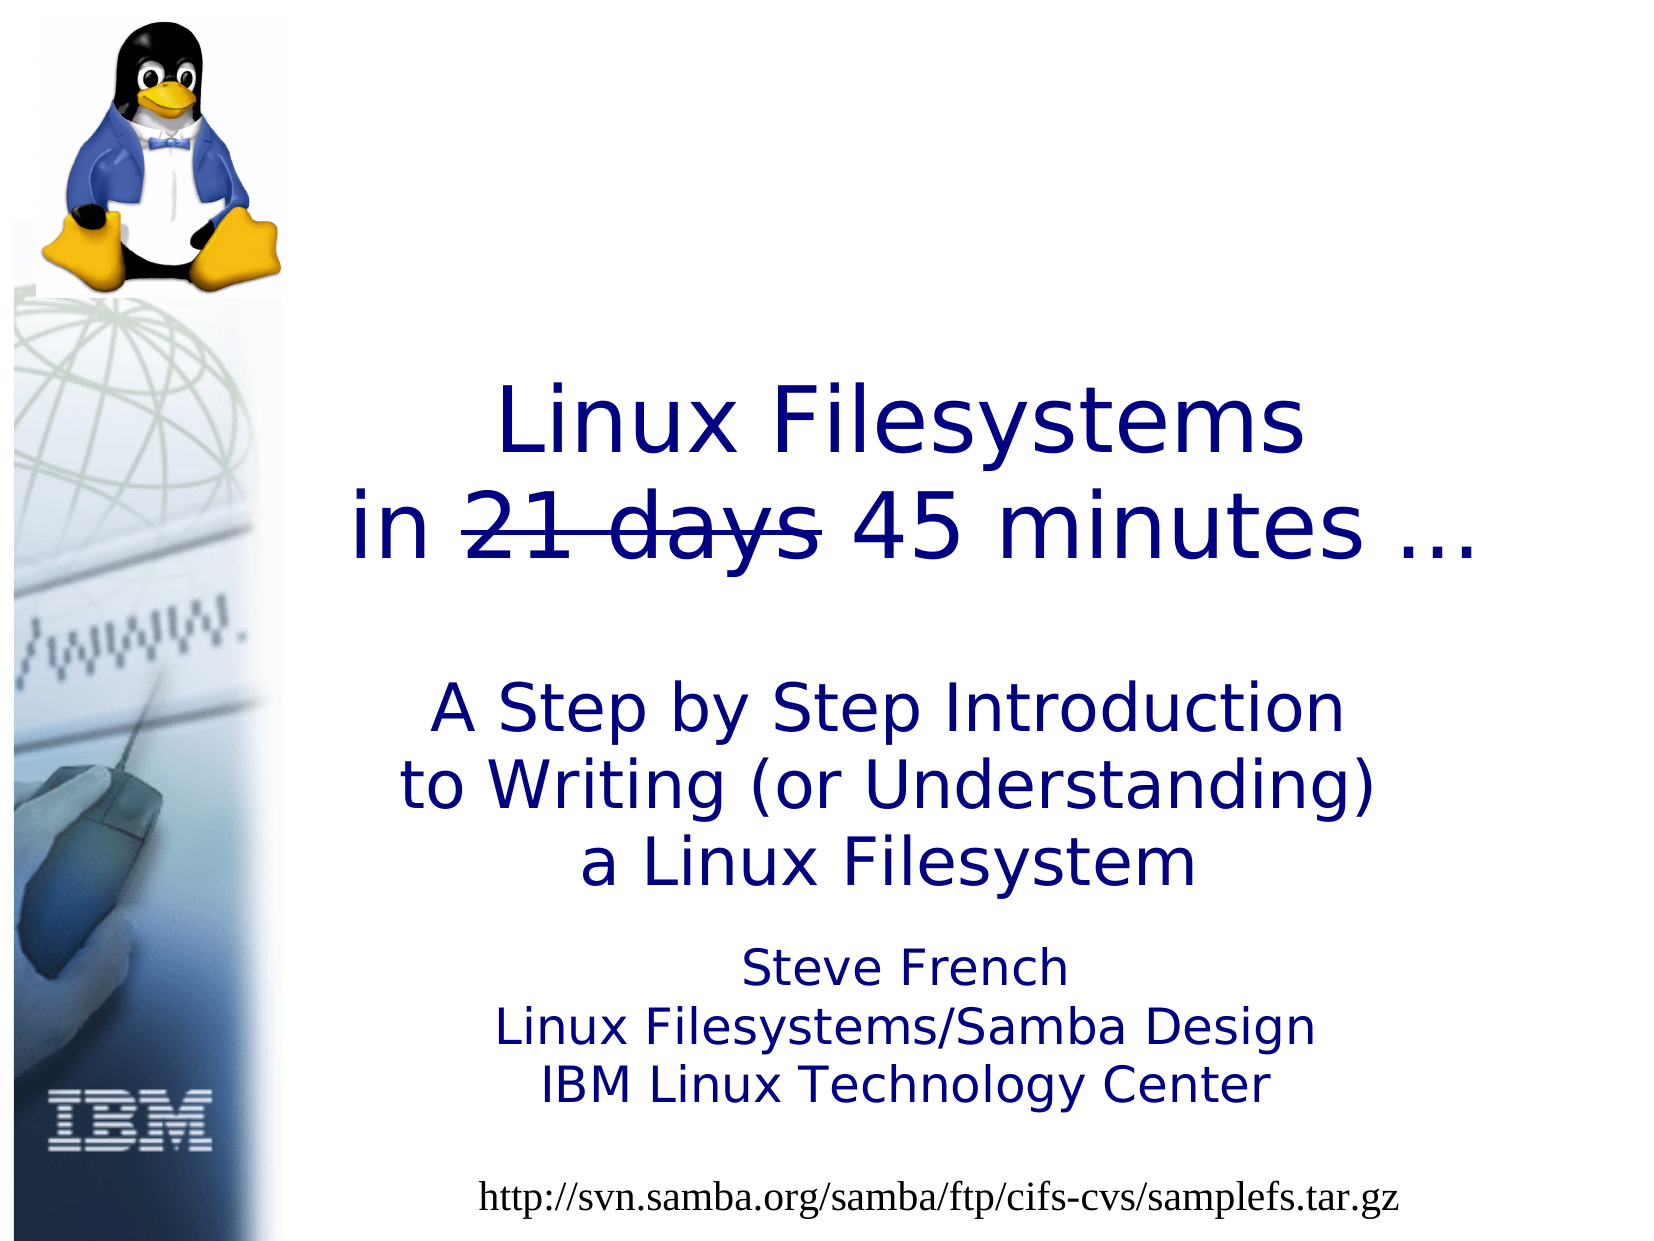

# Linux Filesystems in 21 days 45 minutes ...
A Step by Step Introduction to Writing (or Understanding) a Linux Filesystem
Steve French
Linux Filesystems/Samba Design
IBM Linux Technology Center
http://svn.samba.org/samba/ftp/cifs-cvs/samplefs.tar.gz